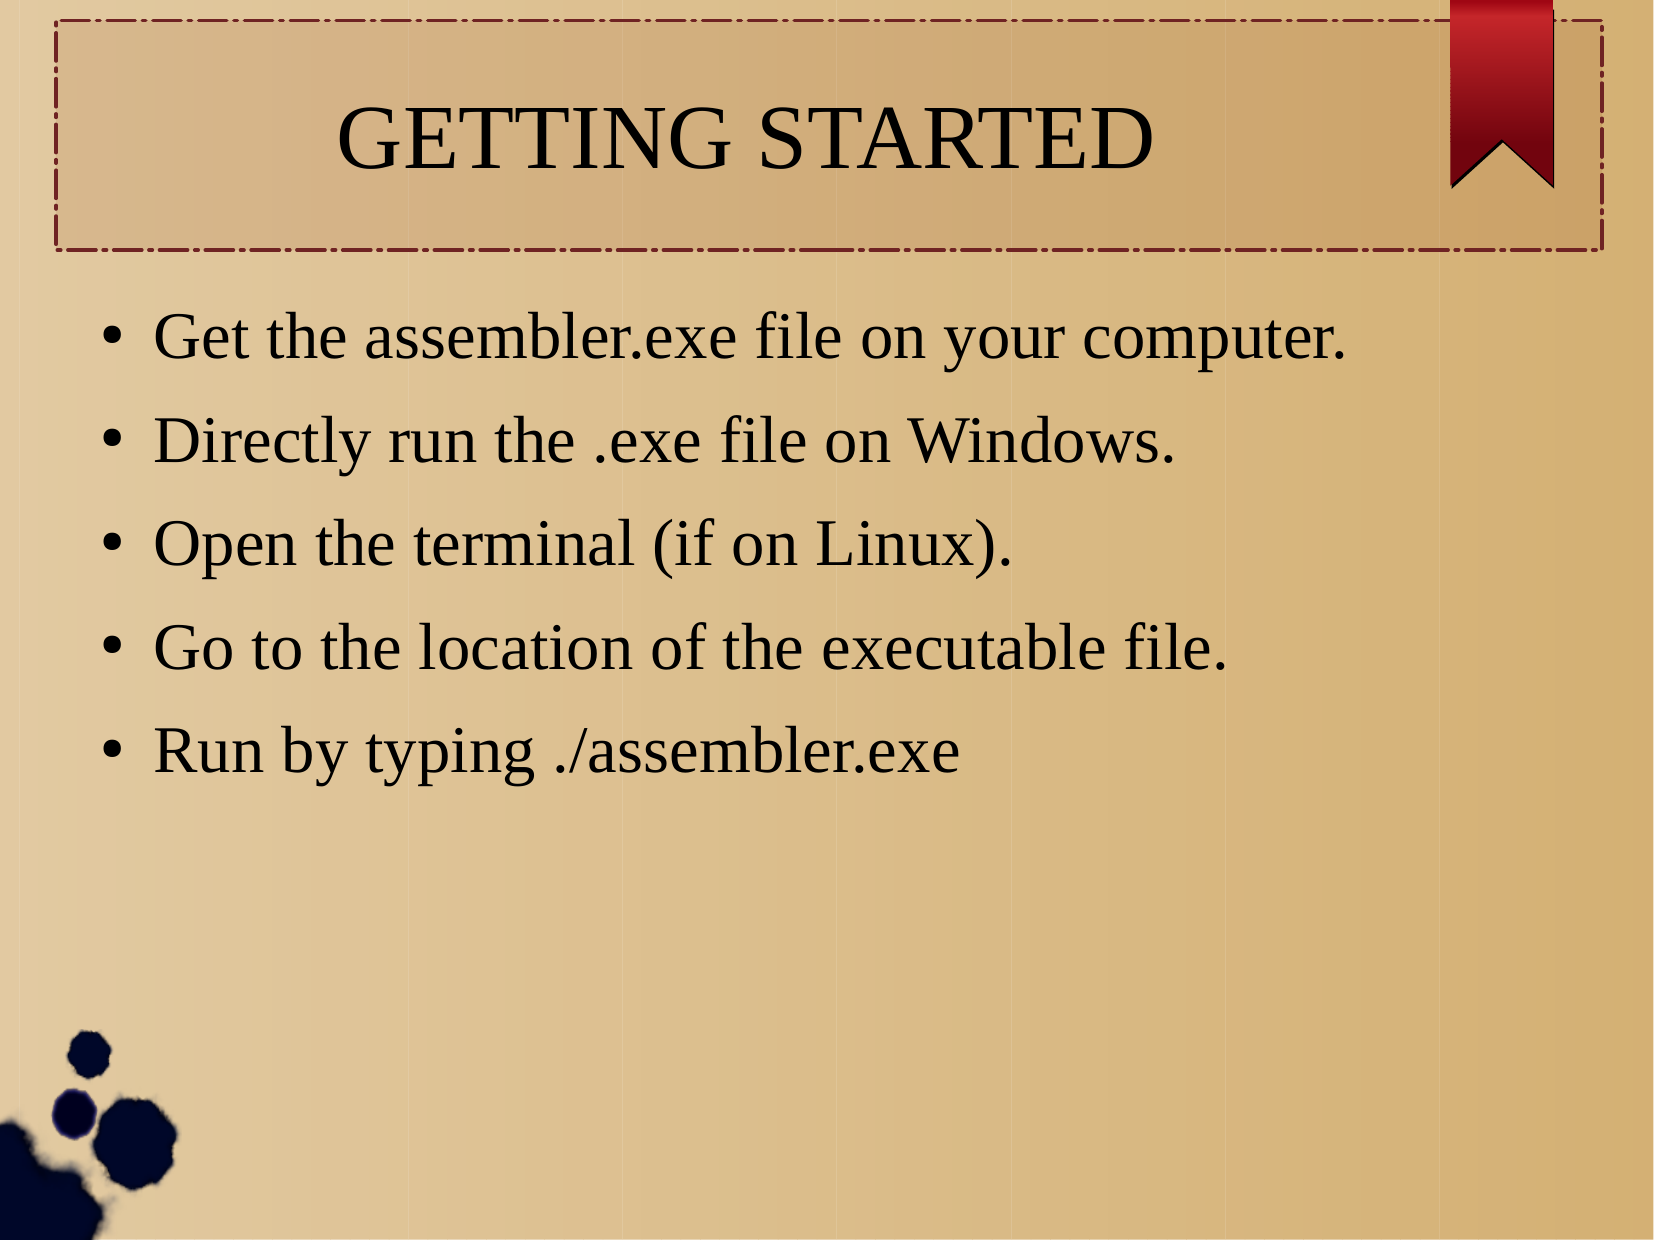

# GETTING STARTED
Get the assembler.exe file on your computer.
Directly run the .exe file on Windows.
Open the terminal (if on Linux).
Go to the location of the executable file.
Run by typing ./assembler.exe